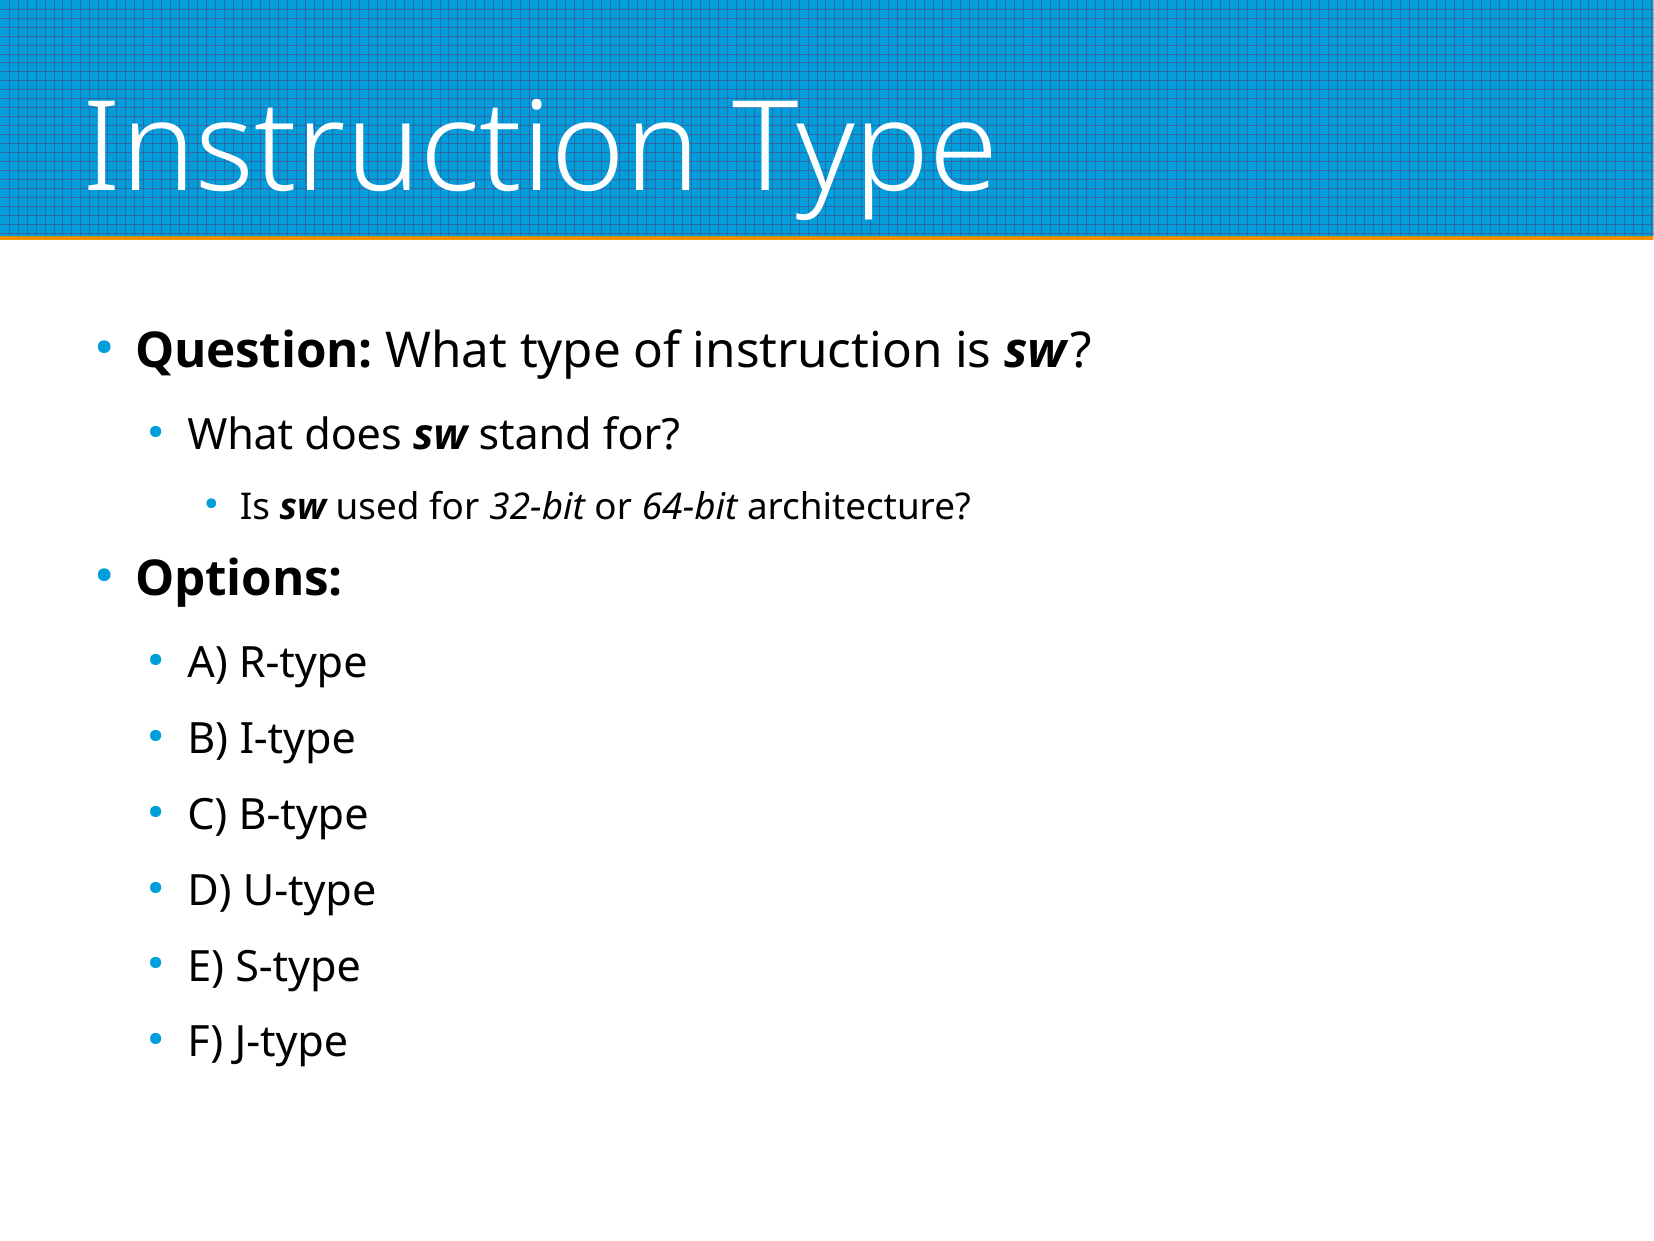

# Instruction Type
Question: What type of instruction is sw?
What does sw stand for?
Is sw used for 32-bit or 64-bit architecture?
Options:
A) R-type
B) I-type
C) B-type
D) U-type
E) S-type
F) J-type